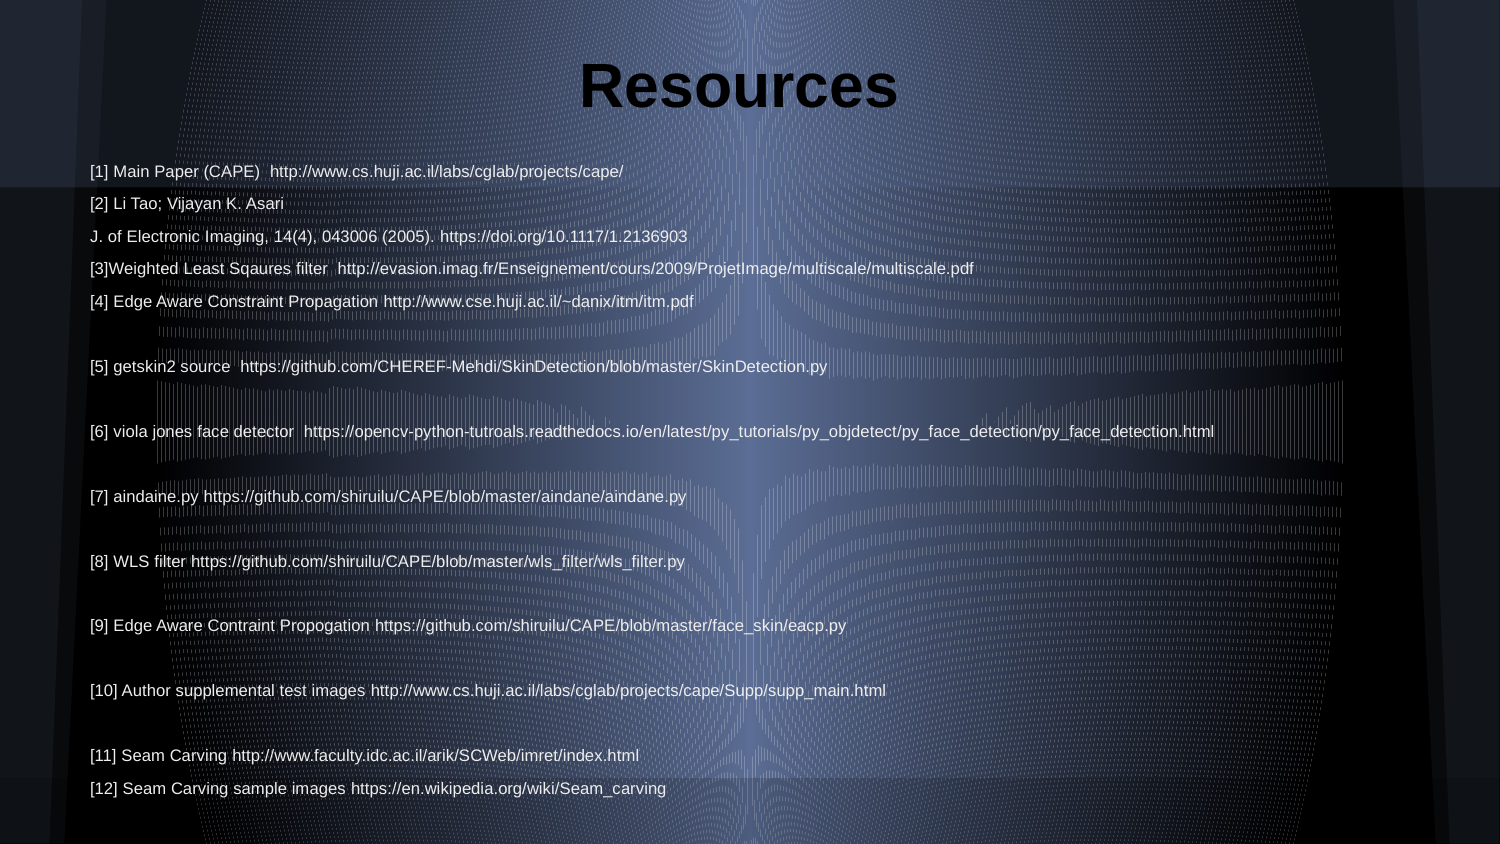

# Resources
[1] Main Paper (CAPE) http://www.cs.huji.ac.il/labs/cglab/projects/cape/
[2] Li Tao; Vijayan K. Asari
J. of Electronic Imaging, 14(4), 043006 (2005). https://doi.org/10.1117/1.2136903
[3]Weighted Least Sqaures filter http://evasion.imag.fr/Enseignement/cours/2009/ProjetImage/multiscale/multiscale.pdf
[4] Edge Aware Constraint Propagation http://www.cse.huji.ac.il/~danix/itm/itm.pdf
[5] getskin2 source https://github.com/CHEREF-Mehdi/SkinDetection/blob/master/SkinDetection.py
[6] viola jones face detector https://opencv-python-tutroals.readthedocs.io/en/latest/py_tutorials/py_objdetect/py_face_detection/py_face_detection.html
[7] aindaine.py https://github.com/shiruilu/CAPE/blob/master/aindane/aindane.py
[8] WLS filter https://github.com/shiruilu/CAPE/blob/master/wls_filter/wls_filter.py
[9] Edge Aware Contraint Propogation https://github.com/shiruilu/CAPE/blob/master/face_skin/eacp.py
[10] Author supplemental test images http://www.cs.huji.ac.il/labs/cglab/projects/cape/Supp/supp_main.html
[11] Seam Carving http://www.faculty.idc.ac.il/arik/SCWeb/imret/index.html
[12] Seam Carving sample images https://en.wikipedia.org/wiki/Seam_carving